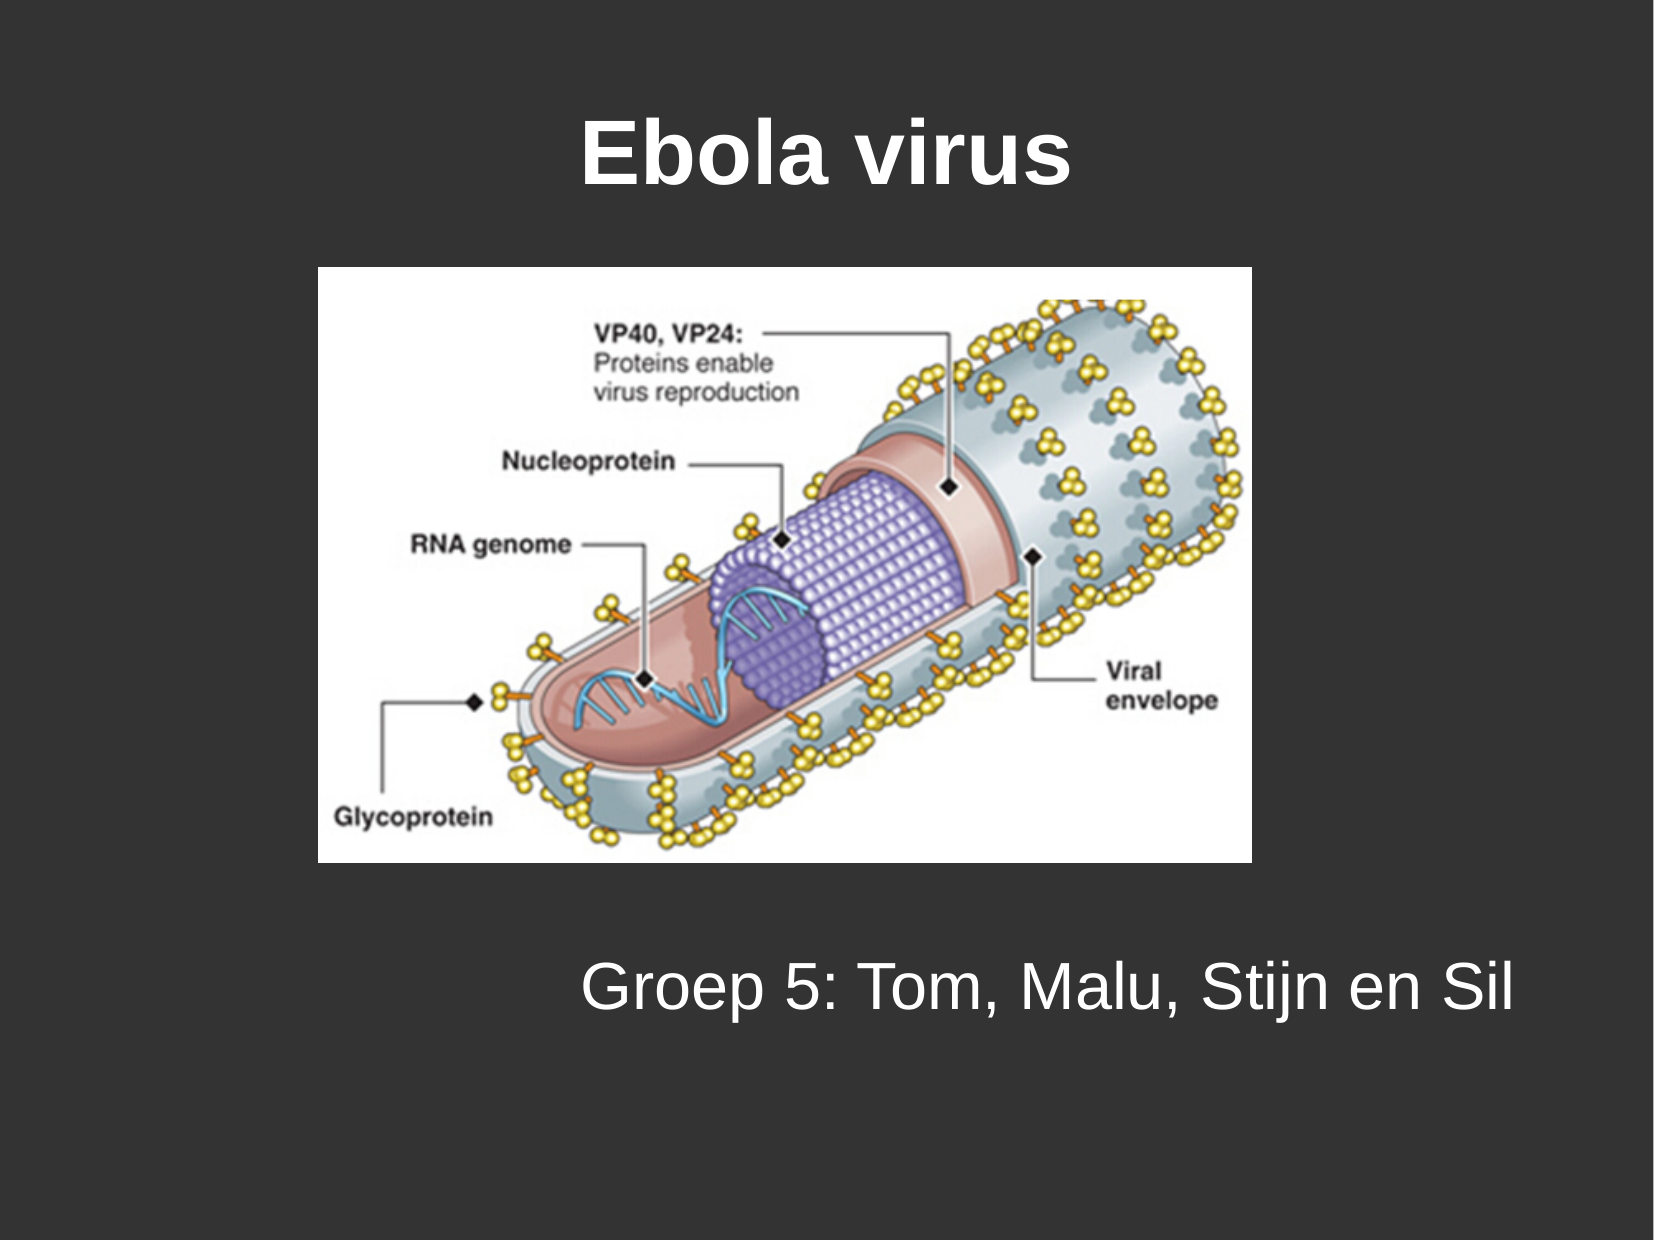

# Ebola virus
						Groep 5: Tom, Malu, Stijn en Sil